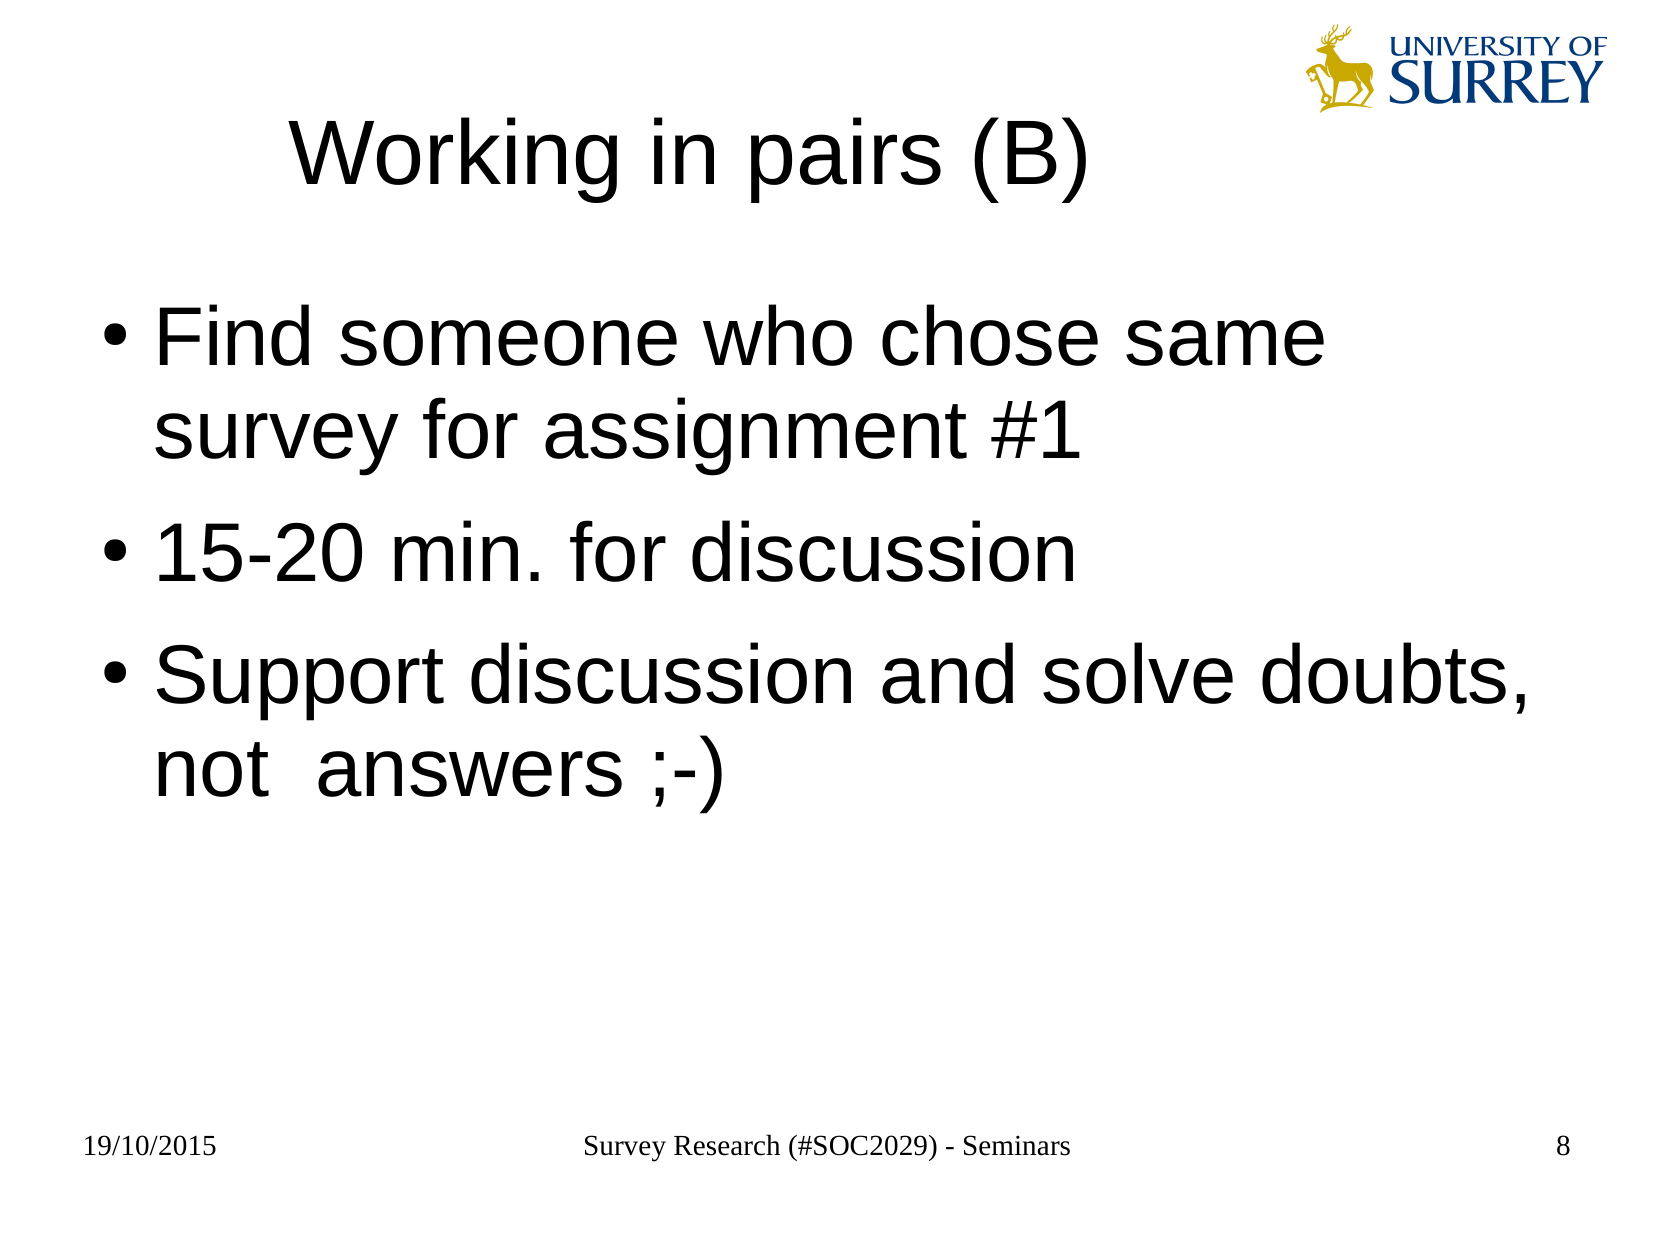

# Working in pairs (B)
Find someone who chose same survey for assignment #1
15-20 min. for discussion
Support discussion and solve doubts, not answers ;-)
05/10/2015
8